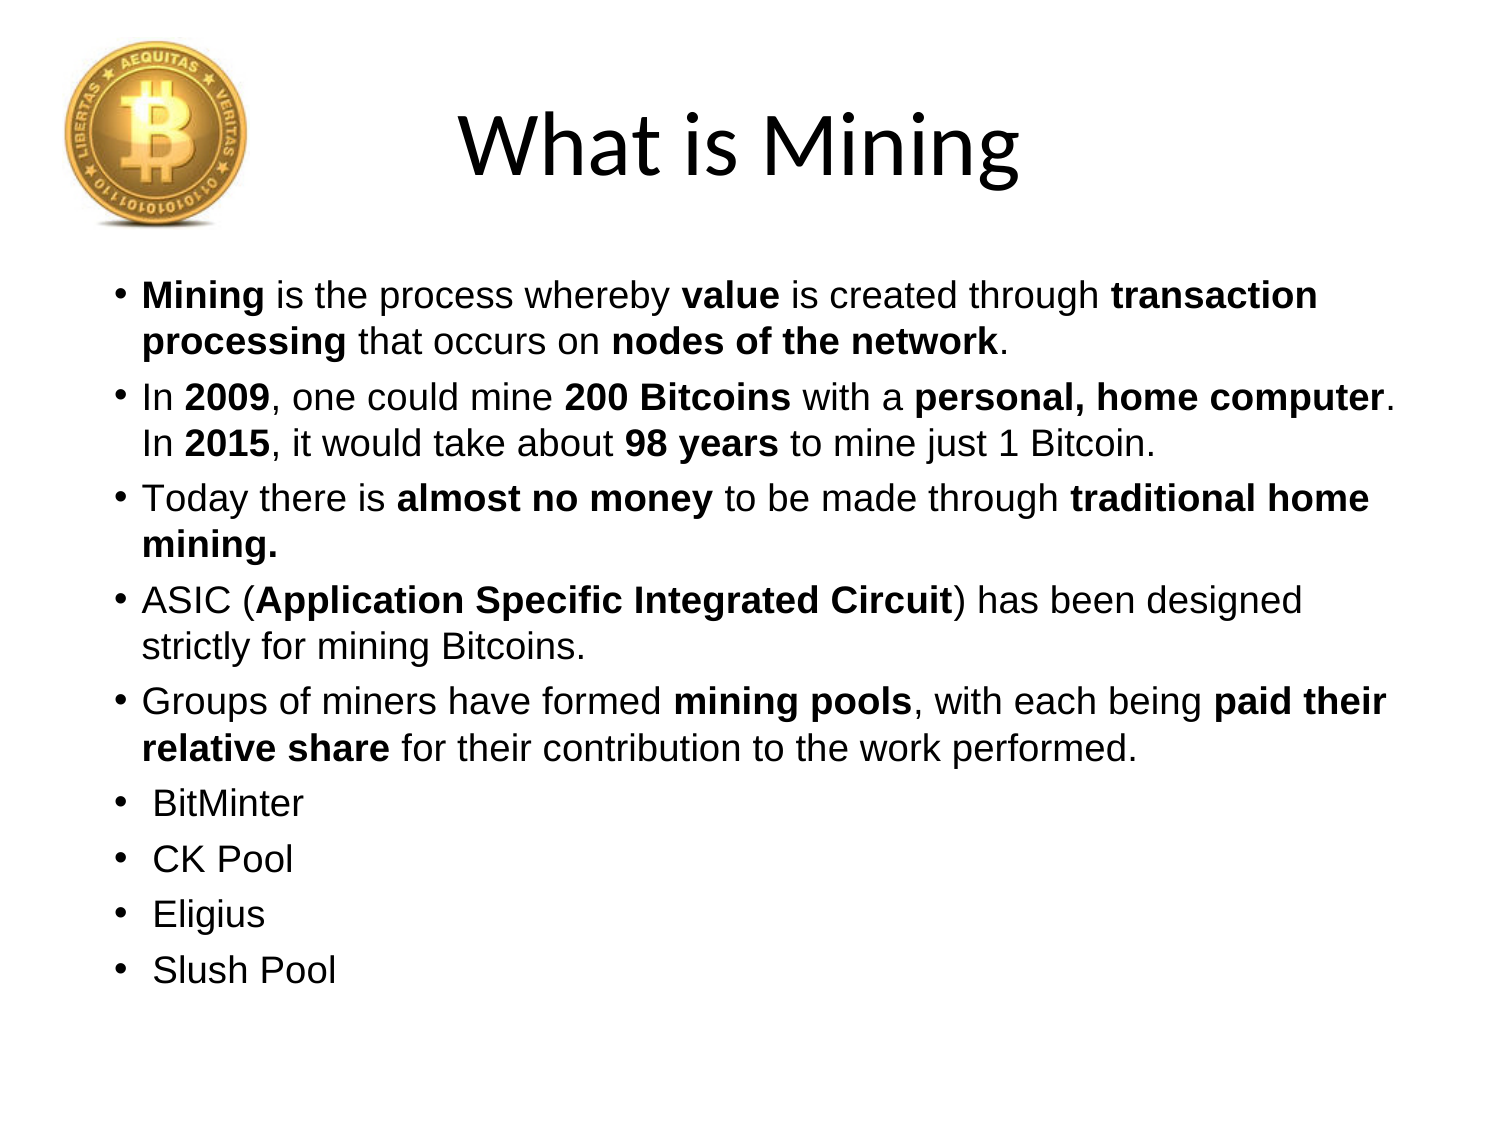

# What is Mining
Mining is the process whereby value is created through transaction processing that occurs on nodes of the network.
In 2009, one could mine 200 Bitcoins with a personal, home computer. In 2015, it would take about 98 years to mine just 1 Bitcoin.
Today there is almost no money to be made through traditional home mining.
ASIC (Application Specific Integrated Circuit) has been designed strictly for mining Bitcoins.
Groups of miners have formed mining pools, with each being paid their relative share for their contribution to the work performed.
 BitMinter
 CK Pool
 Eligius
 Slush Pool